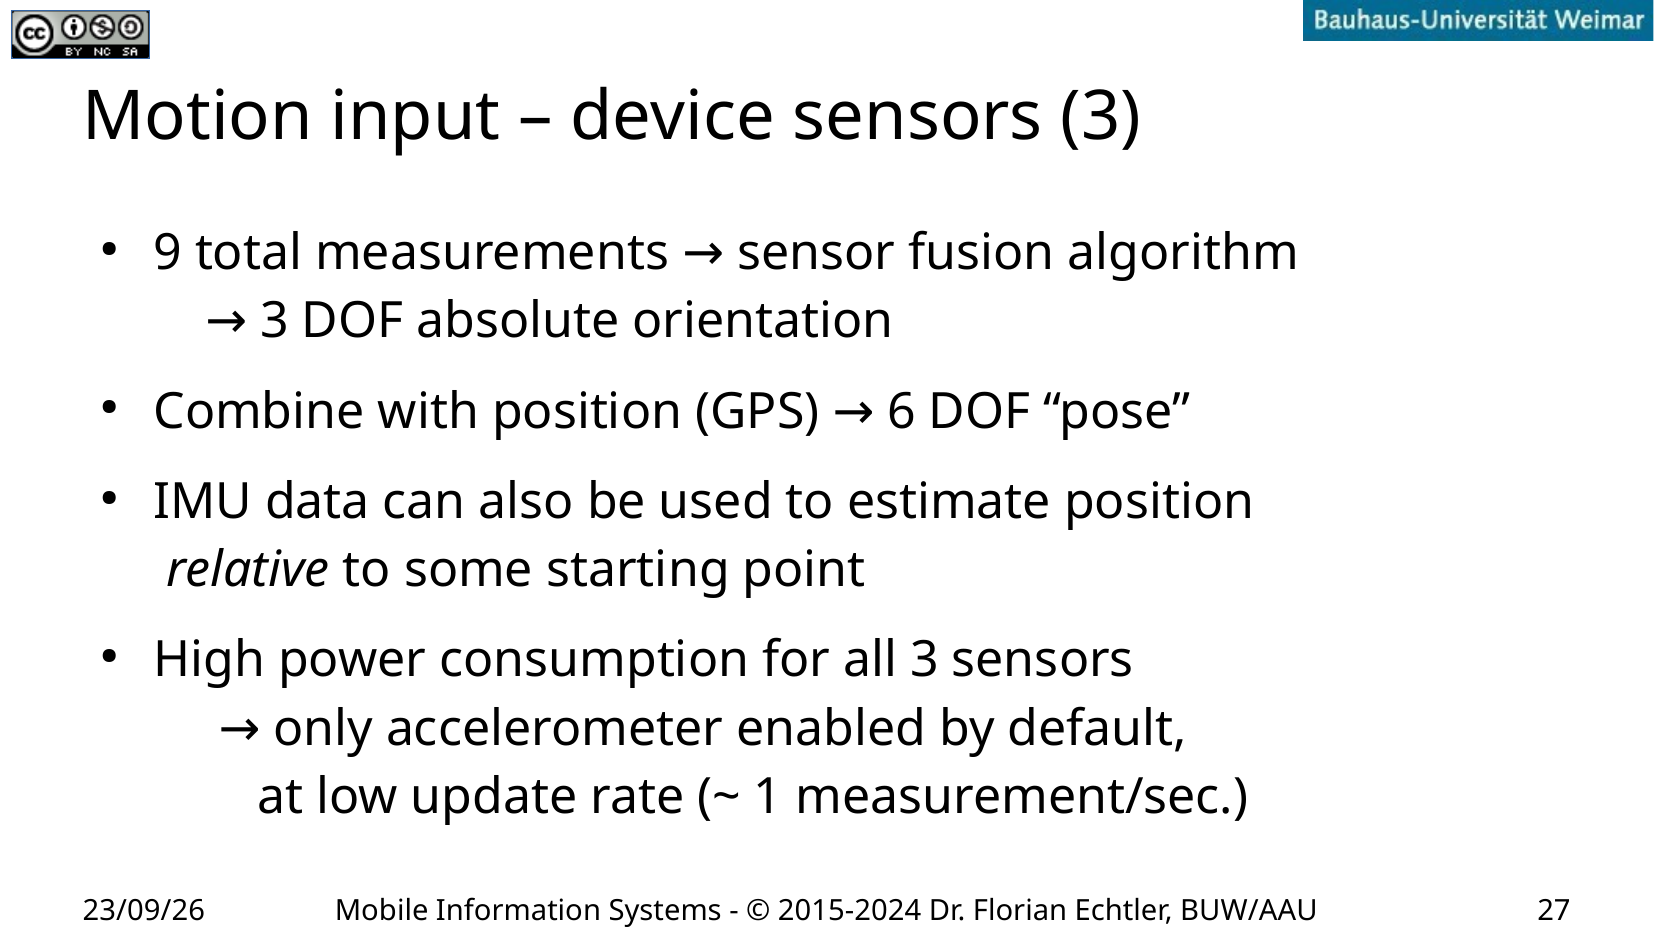

# Motion input – device sensors (3)
9 total measurements → sensor fusion algorithm → 3 DOF absolute orientation
Combine with position (GPS) → 6 DOF “pose”
IMU data can also be used to estimate position relative to some starting point
High power consumption for all 3 sensors → only accelerometer enabled by default, at low update rate (~ 1 measurement/sec.)
Mobile Information Systems - © 2015-2024 Dr. Florian Echtler, BUW/AAU
27